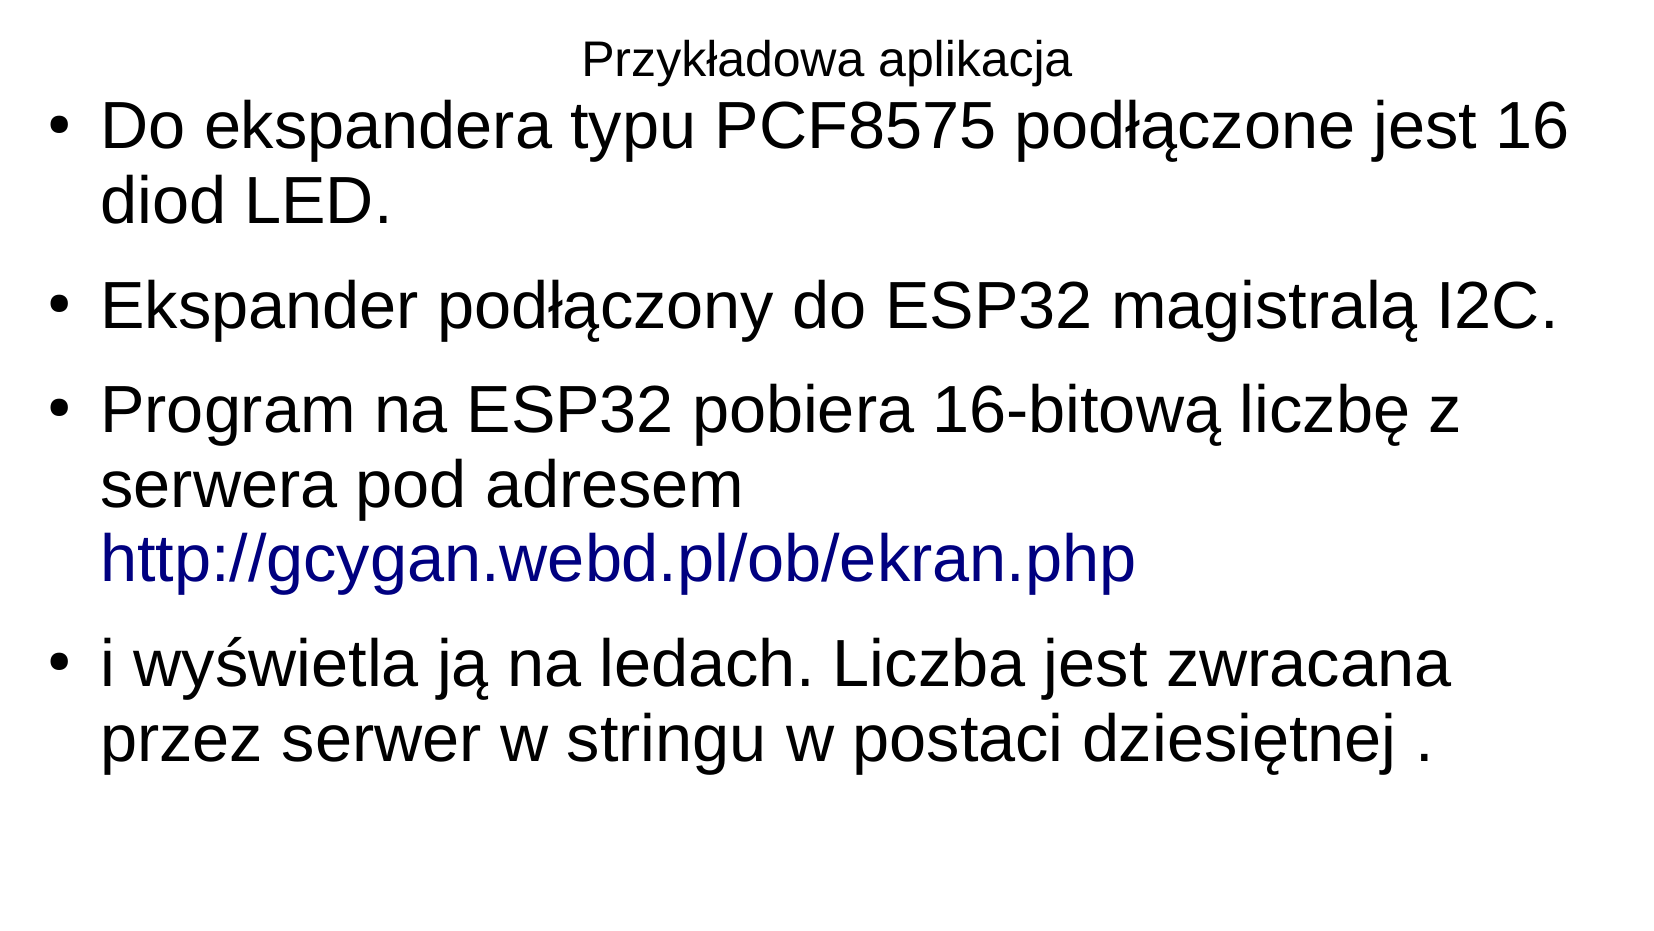

# Przykładowa aplikacja
Do ekspandera typu PCF8575 podłączone jest 16 diod LED.
Ekspander podłączony do ESP32 magistralą I2C.
Program na ESP32 pobiera 16-bitową liczbę z serwera pod adresem http://gcygan.webd.pl/ob/ekran.php
i wyświetla ją na ledach. Liczba jest zwracana przez serwer w stringu w postaci dziesiętnej .